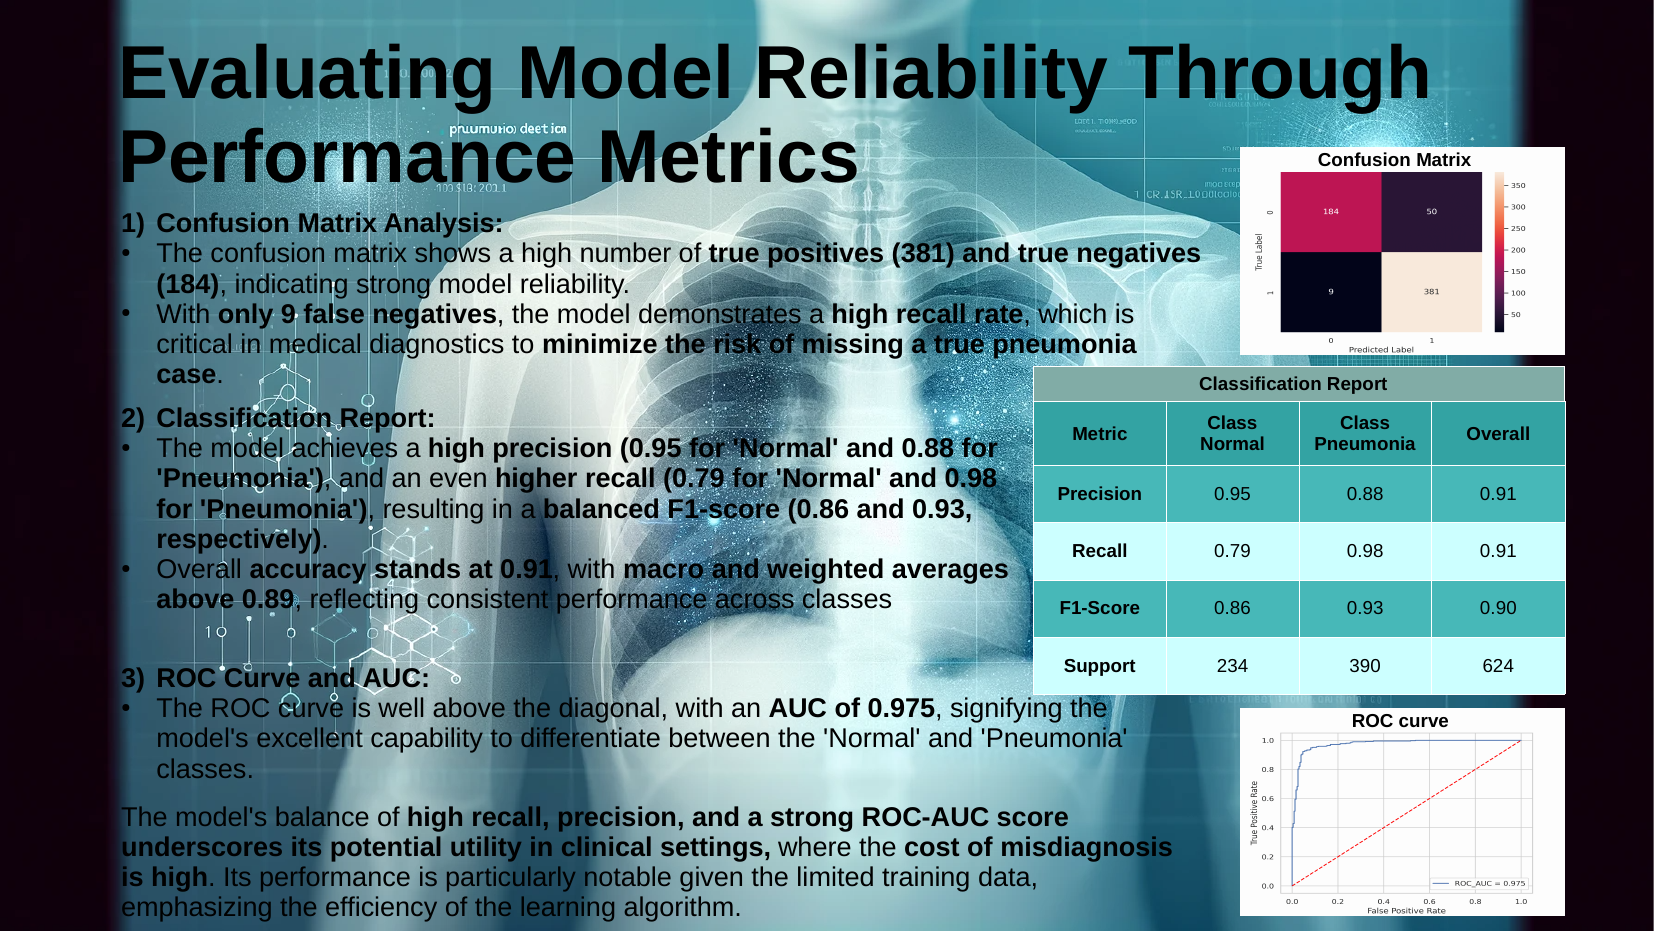

# Evaluating Model Reliability Through Performance Metrics
Confusion Matrix
Confusion Matrix Analysis:
The confusion matrix shows a high number of true positives (381) and true negatives (184), indicating strong model reliability.
With only 9 false negatives, the model demonstrates a high recall rate, which is critical in medical diagnostics to minimize the risk of missing a true pneumonia case.
Classification Report
Classification Report:
The model achieves a high precision (0.95 for 'Normal' and 0.88 for 'Pneumonia'), and an even higher recall (0.79 for 'Normal' and 0.98 for 'Pneumonia'), resulting in a balanced F1-score (0.86 and 0.93, respectively).
Overall accuracy stands at 0.91, with macro and weighted averages above 0.89, reflecting consistent performance across classes
| Metric | Class Normal | Class Pneumonia | Overall |
| --- | --- | --- | --- |
| Precision | 0.95 | 0.88 | 0.91 |
| Recall | 0.79 | 0.98 | 0.91 |
| F1-Score | 0.86 | 0.93 | 0.90 |
| Support | 234 | 390 | 624 |
ROC Curve and AUC:
The ROC curve is well above the diagonal, with an AUC of 0.975, signifying the model's excellent capability to differentiate between the 'Normal' and 'Pneumonia' classes.
The model's balance of high recall, precision, and a strong ROC-AUC score underscores its potential utility in clinical settings, where the cost of misdiagnosis is high. Its performance is particularly notable given the limited training data, emphasizing the efficiency of the learning algorithm.
ROC curve